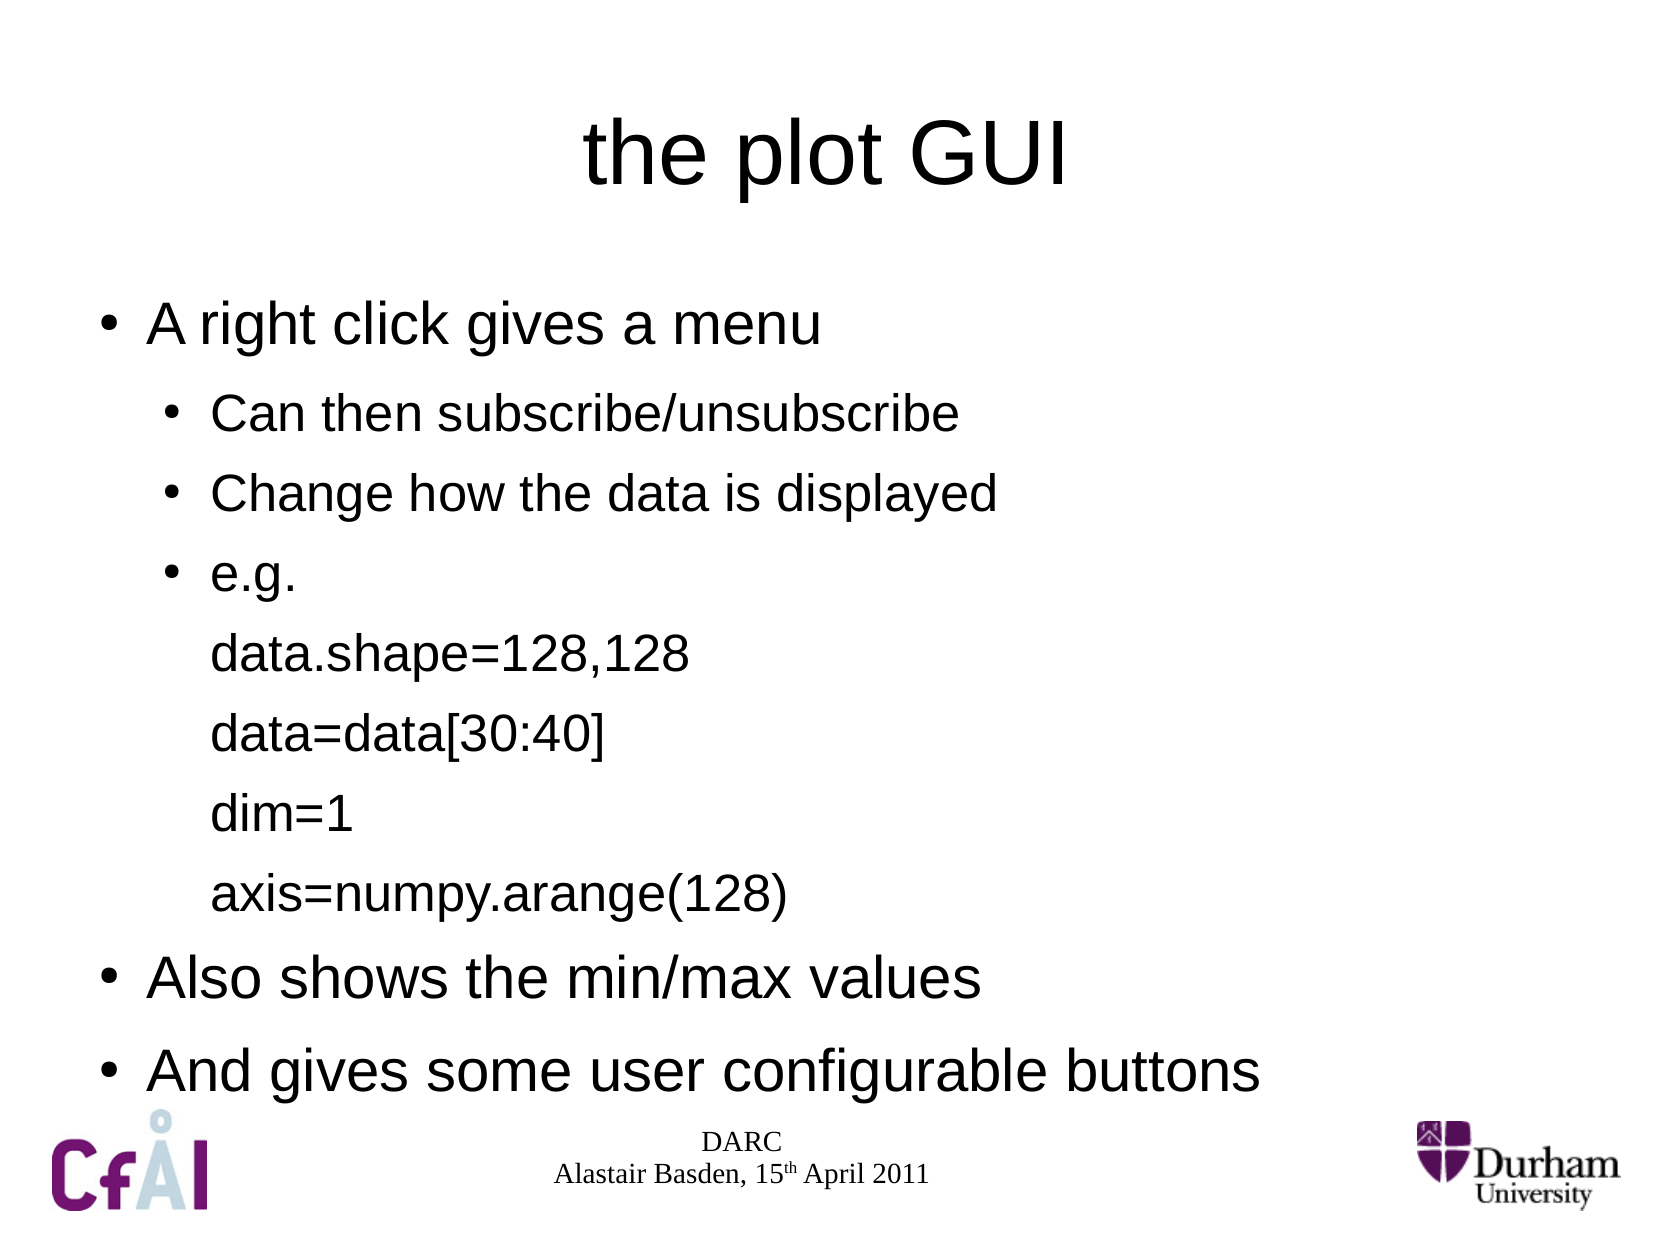

# the plot GUI
A right click gives a menu
Can then subscribe/unsubscribe
Change how the data is displayed
e.g.
data.shape=128,128
data=data[30:40]
dim=1
axis=numpy.arange(128)
Also shows the min/max values
And gives some user configurable buttons